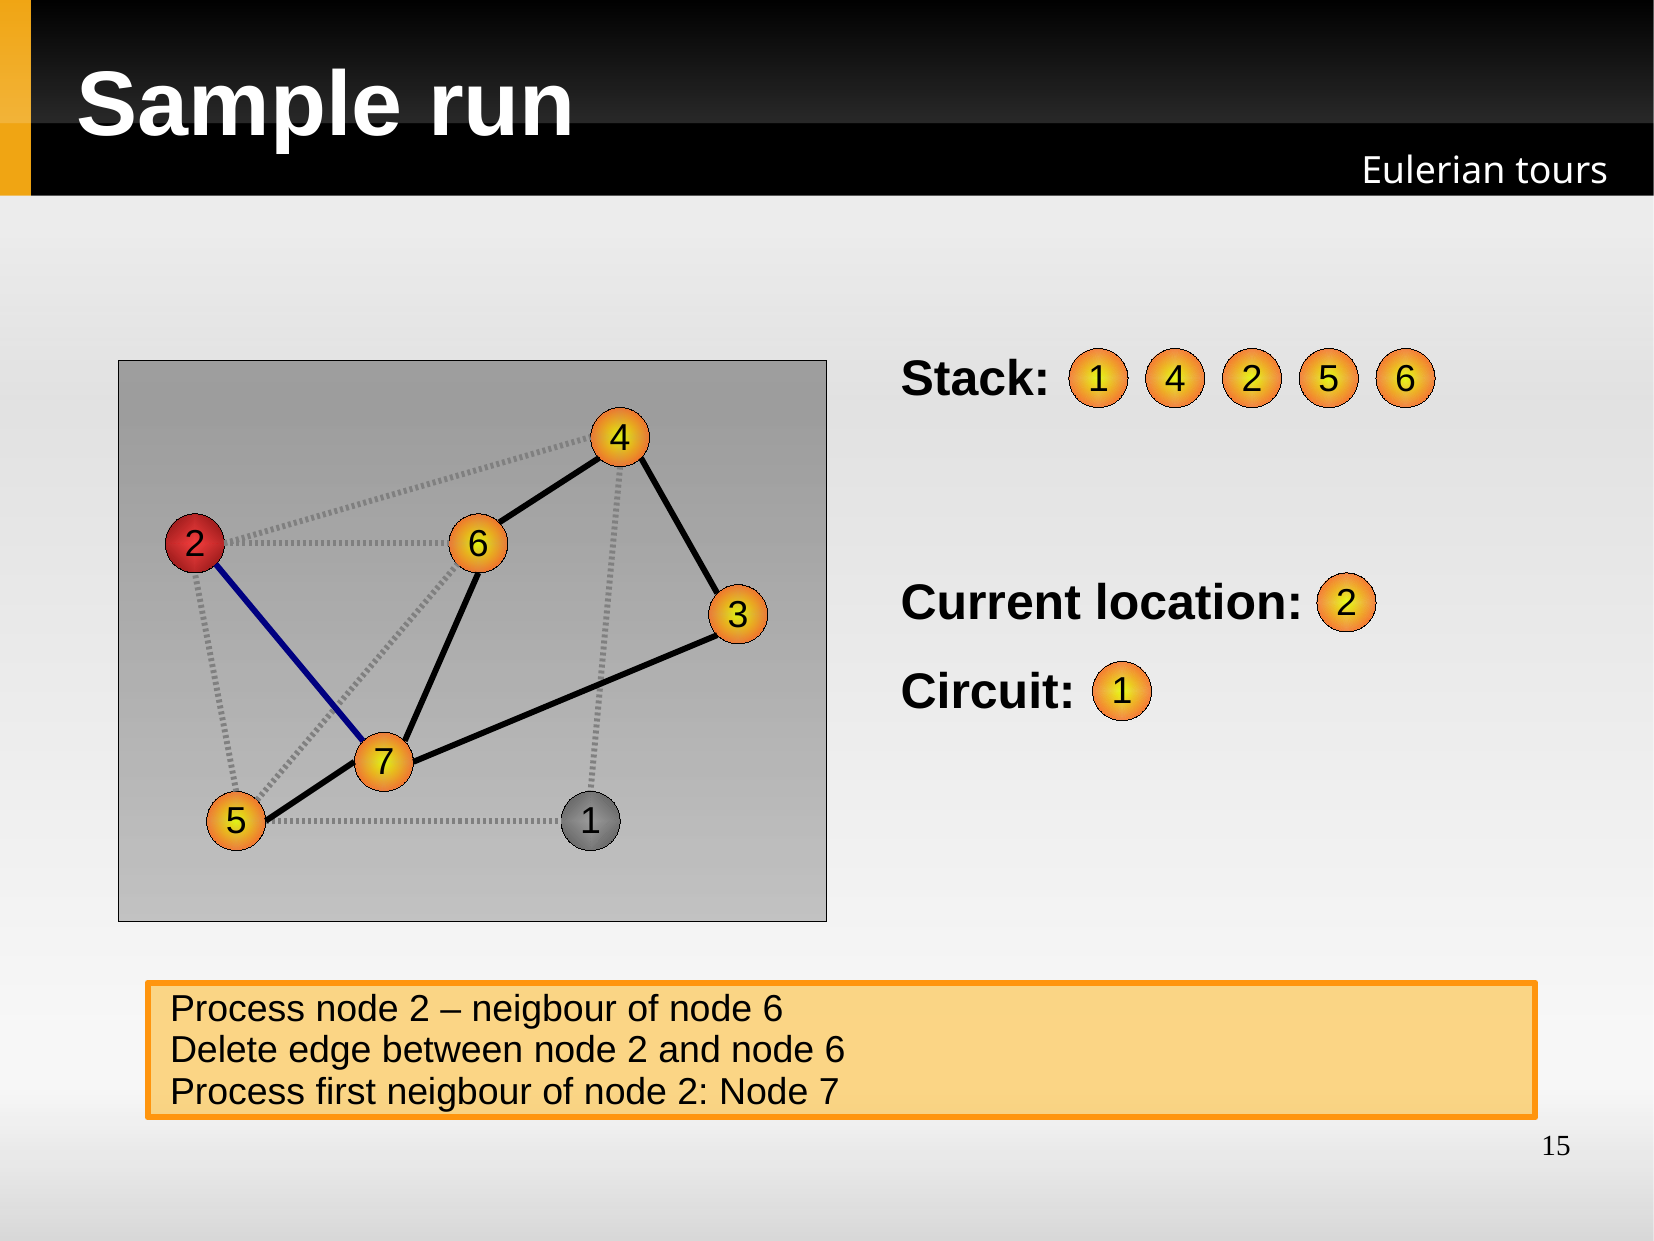

# Sample run
Stack:
1
4
2
5
6
4
2
6
Current location:
2
3
Circuit:
1
7
5
1
 Process node 2 – neigbour of node 6
 Delete edge between node 2 and node 6
 Process first neigbour of node 2: Node 7
15